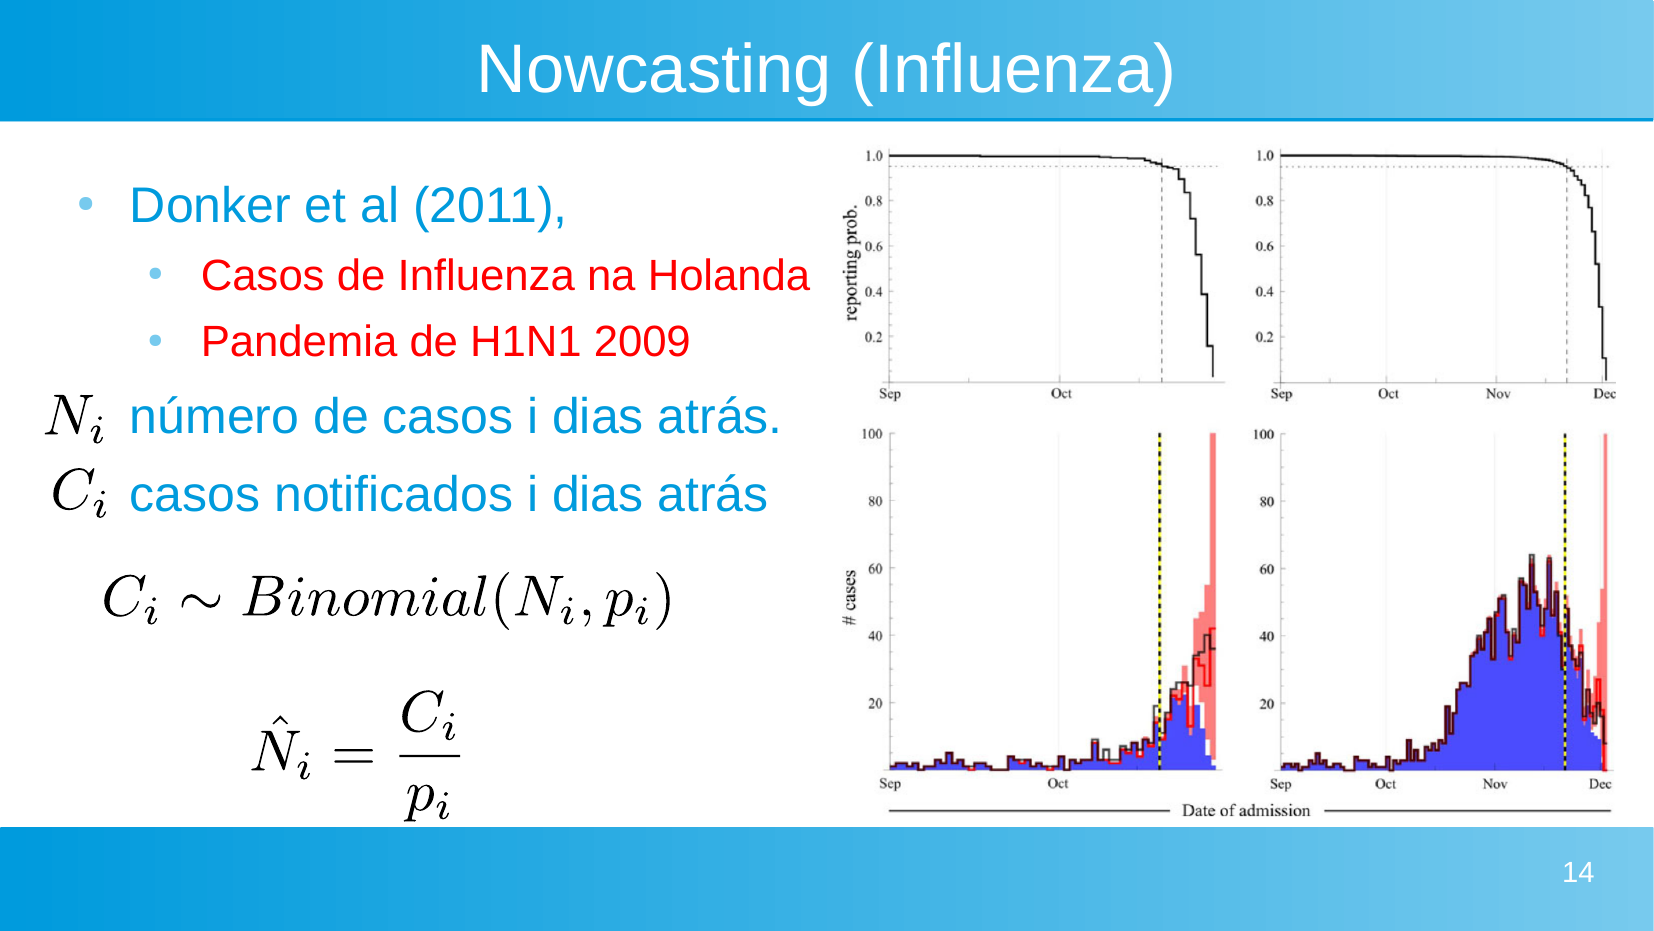

# Nowcasting (Influenza)
Donker et al (2011),
Casos de Influenza na Holanda
Pandemia de H1N1 2009
número de casos i dias atrás.
casos notificados i dias atrás
14